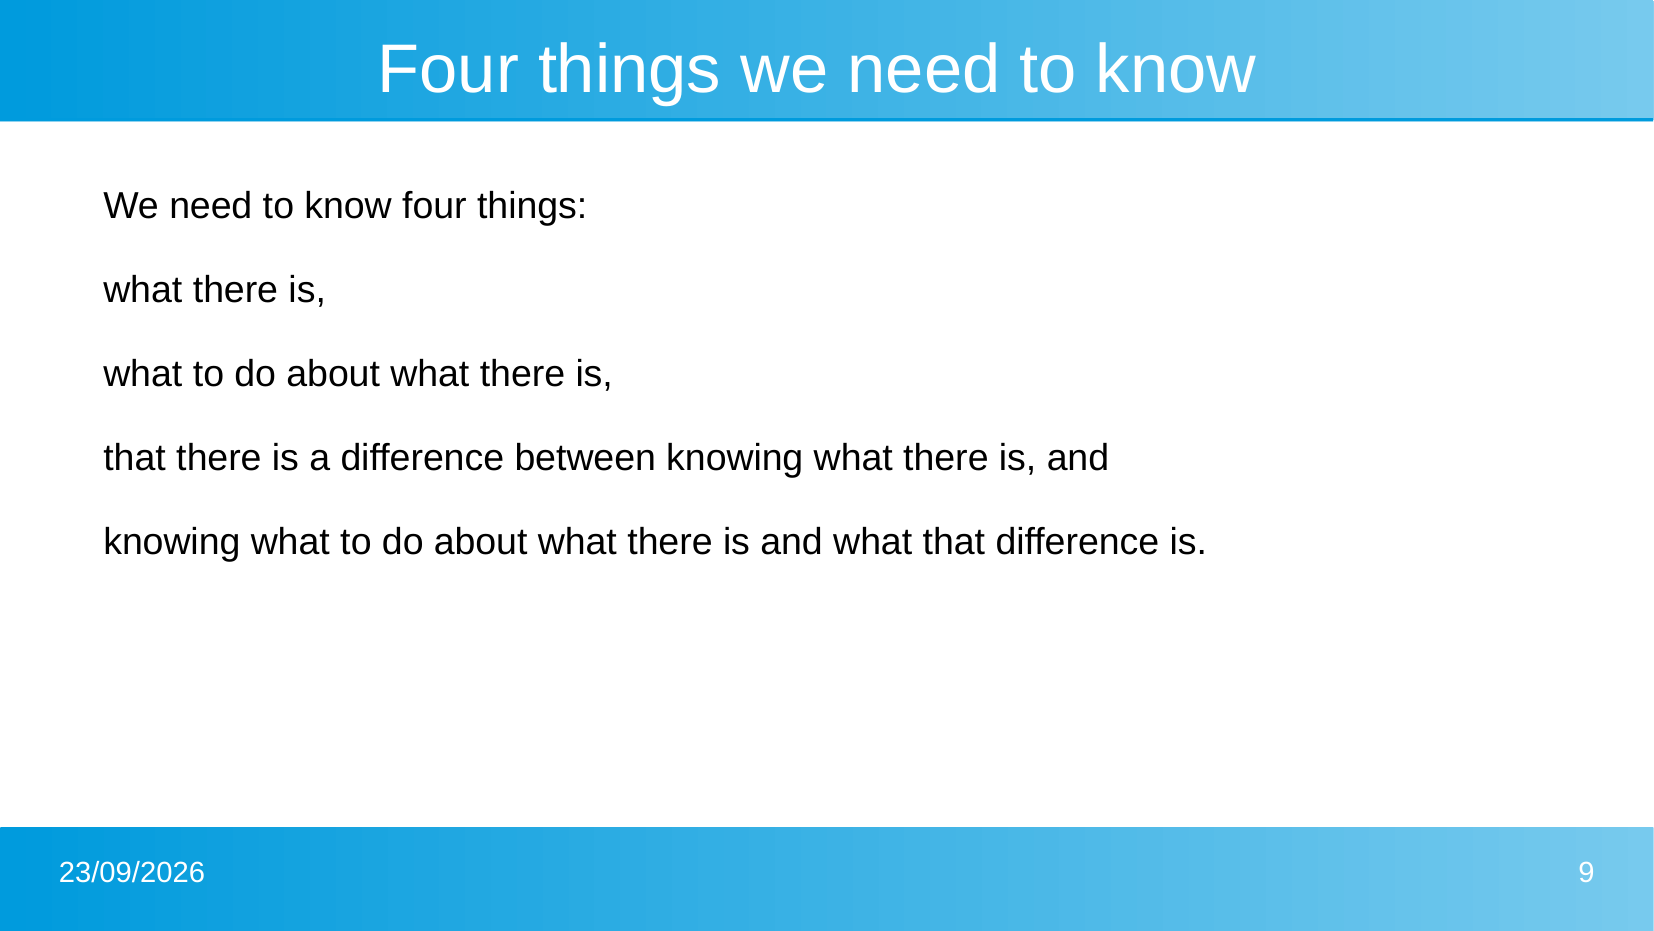

# Four things we need to know
We need to know four things:
what there is,
what to do about what there is,
that there is a difference between knowing what there is, and
knowing what to do about what there is and what that difference is.
9